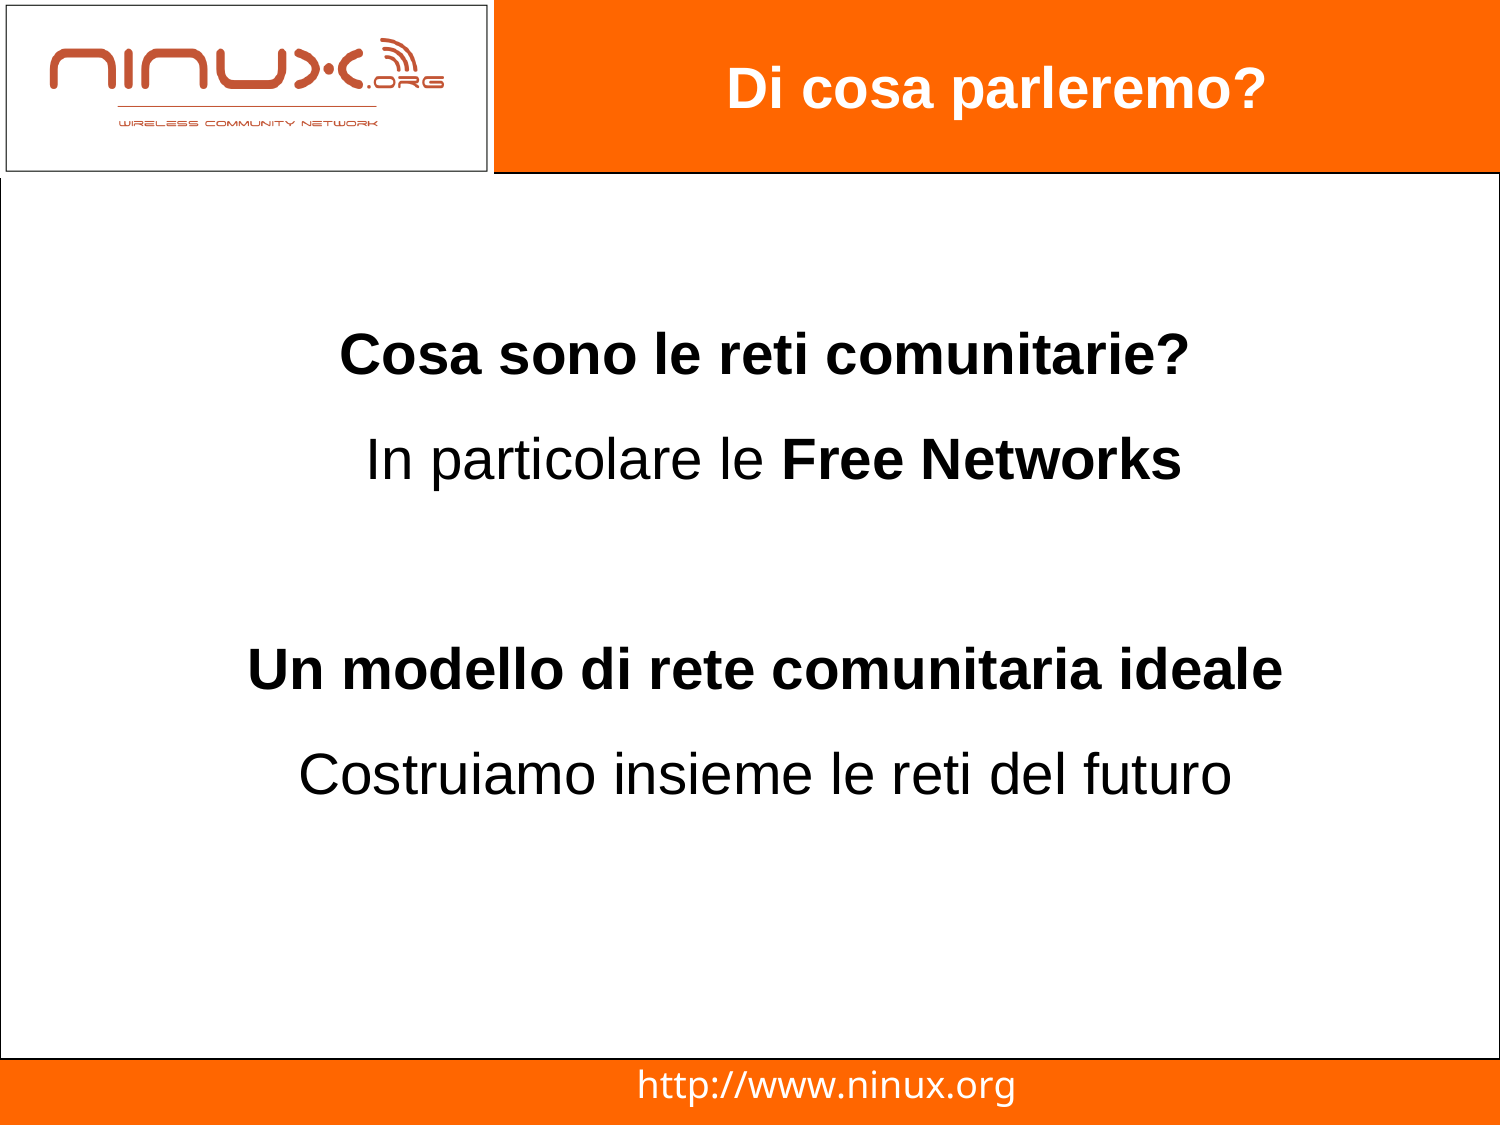

# Di cosa parleremo?
Cosa sono le reti comunitarie?
In particolare le Free Networks
Un modello di rete comunitaria ideale
Costruiamo insieme le reti del futuro
http://www.ninux.org